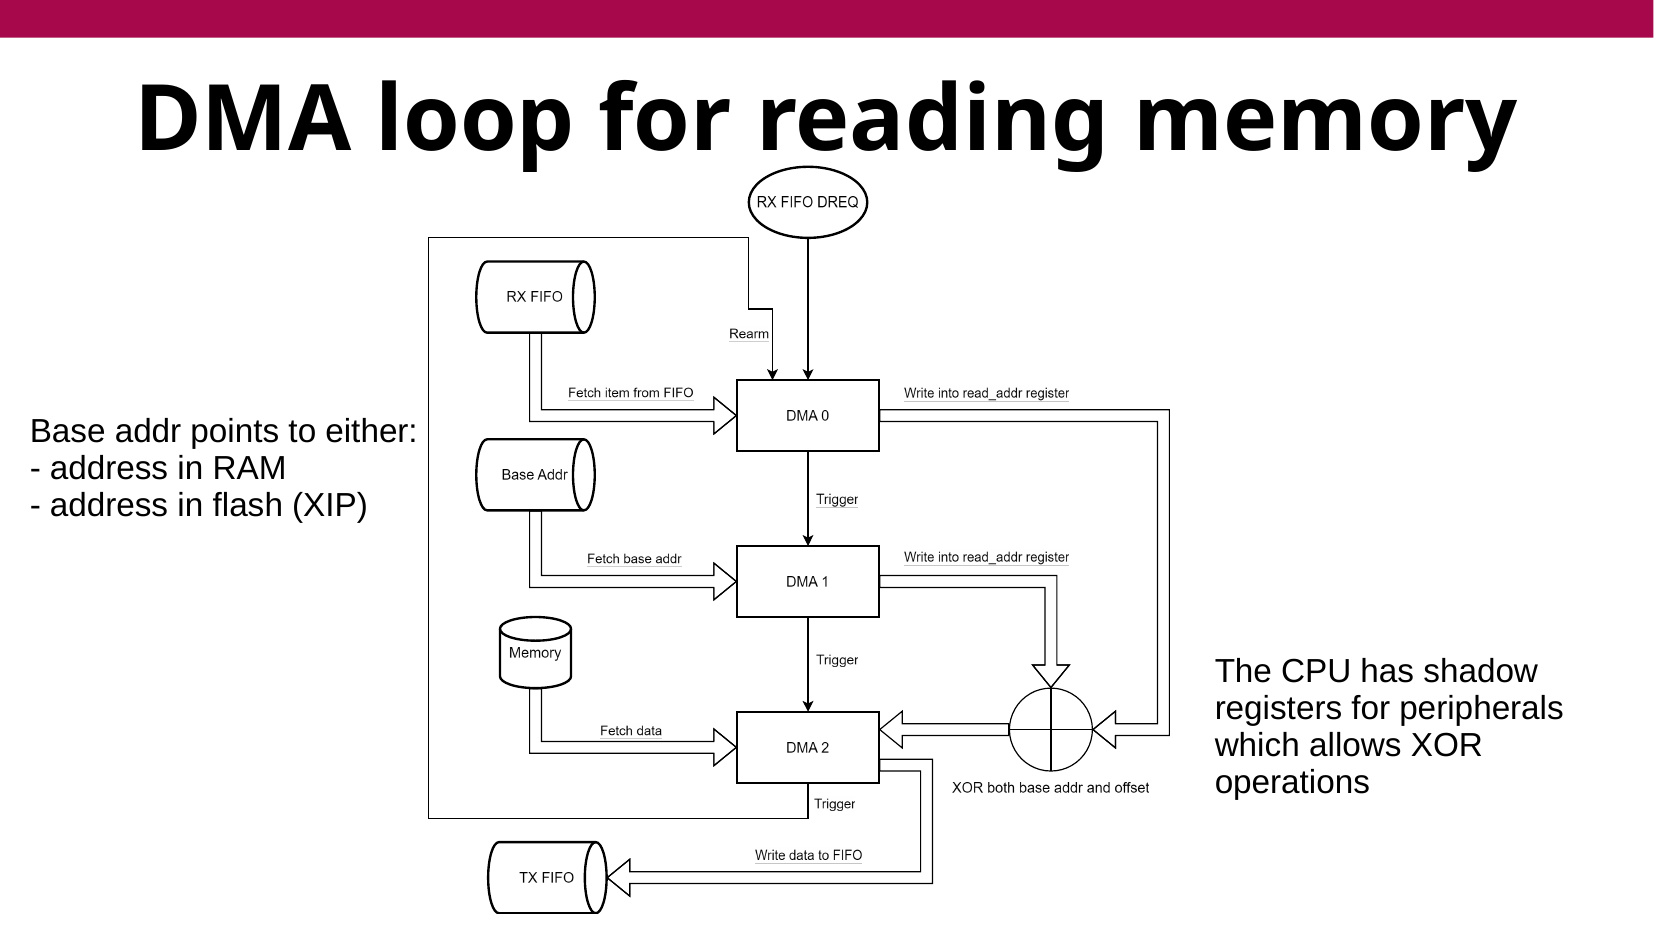

# DMA loop for reading memory
Base addr points to either:
- address in RAM
- address in flash (XIP)
The CPU has shadow registers for peripherals which allows XOR operations